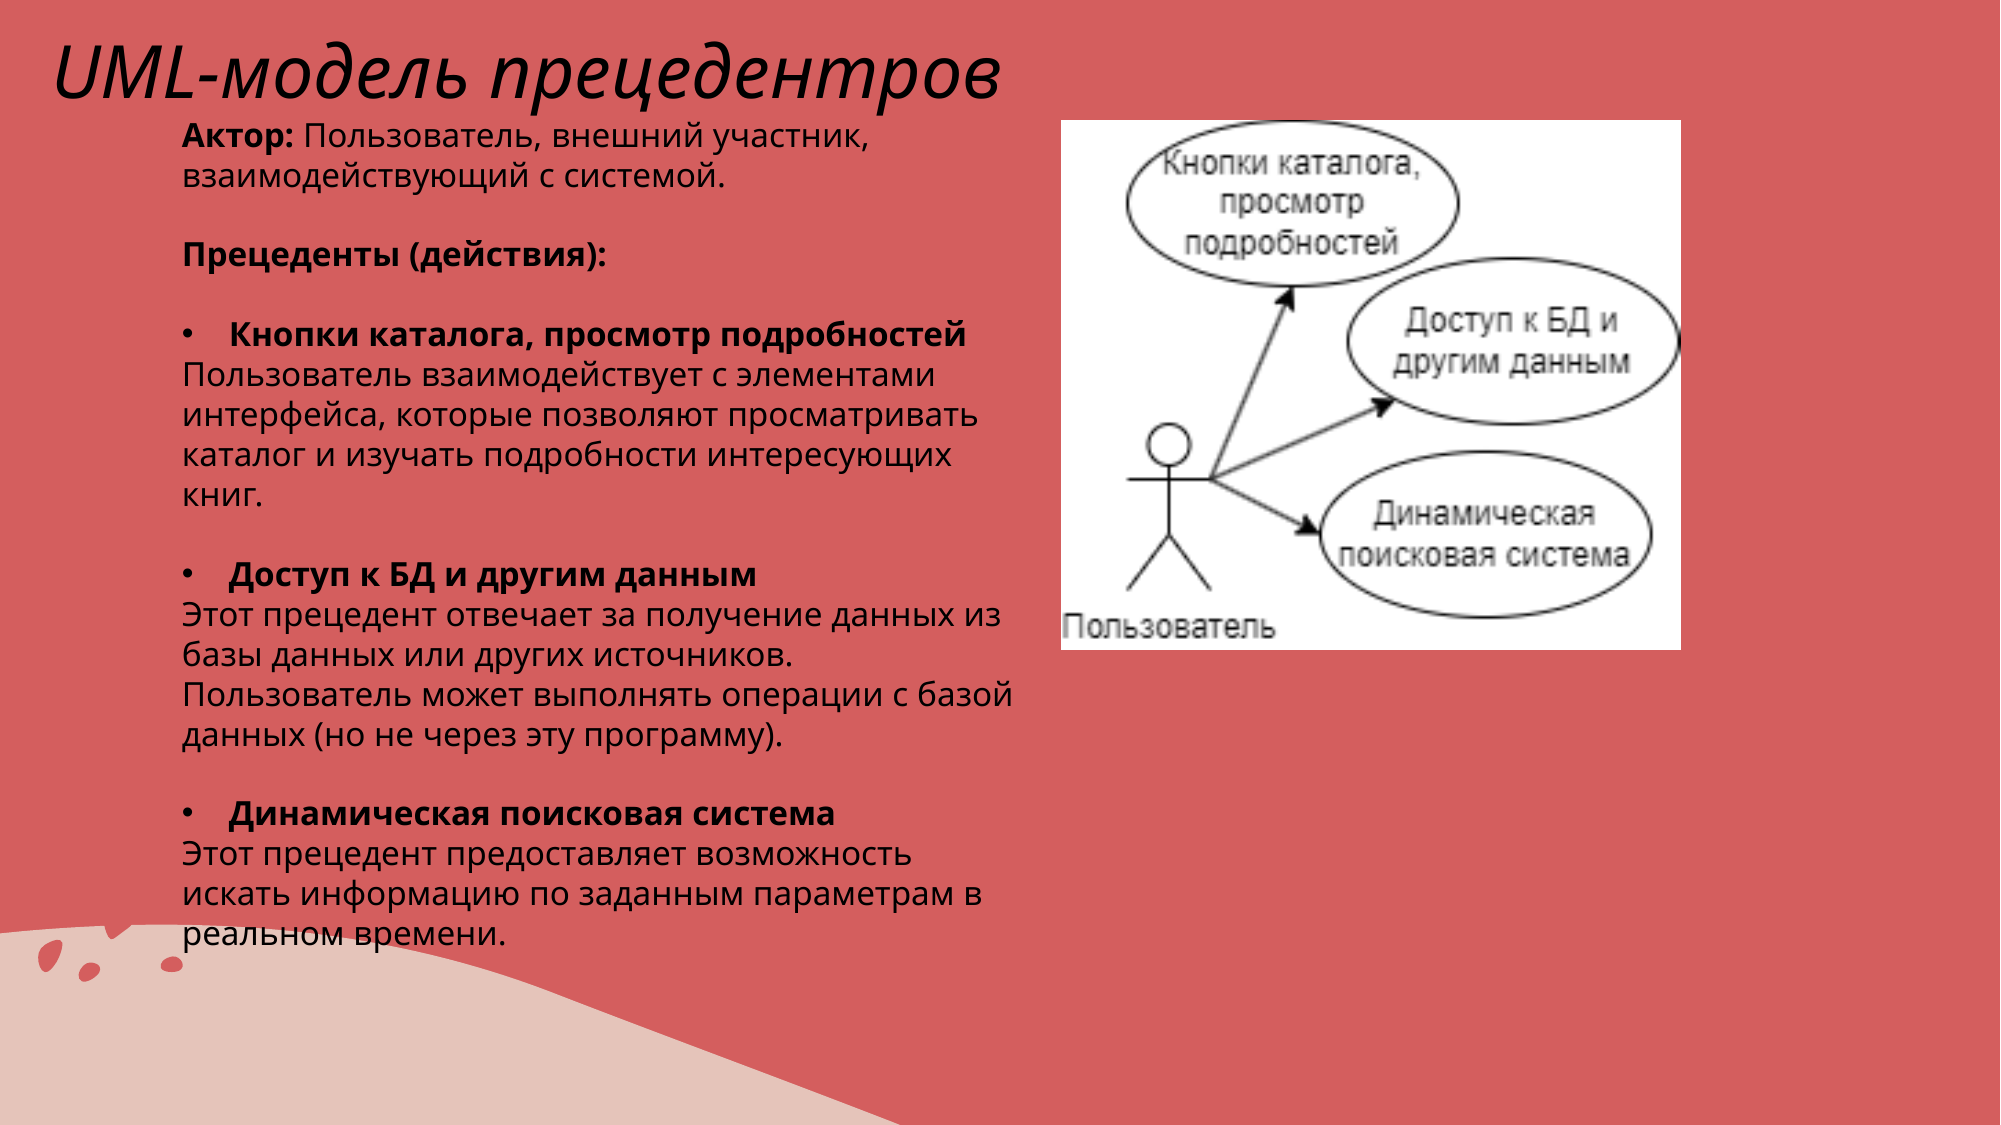

# UML-модель прецедентров
Актор: Пользователь, внешний участник, взаимодействующий с системой.
Прецеденты (действия):
Кнопки каталога, просмотр подробностей
Пользователь взаимодействует с элементами интерфейса, которые позволяют просматривать каталог и изучать подробности интересующих книг.
Доступ к БД и другим данным
Этот прецедент отвечает за получение данных из базы данных или других источников. Пользователь может выполнять операции с базой данных (но не через эту программу).
Динамическая поисковая система
Этот прецедент предоставляет возможность искать информацию по заданным параметрам в реальном времени.